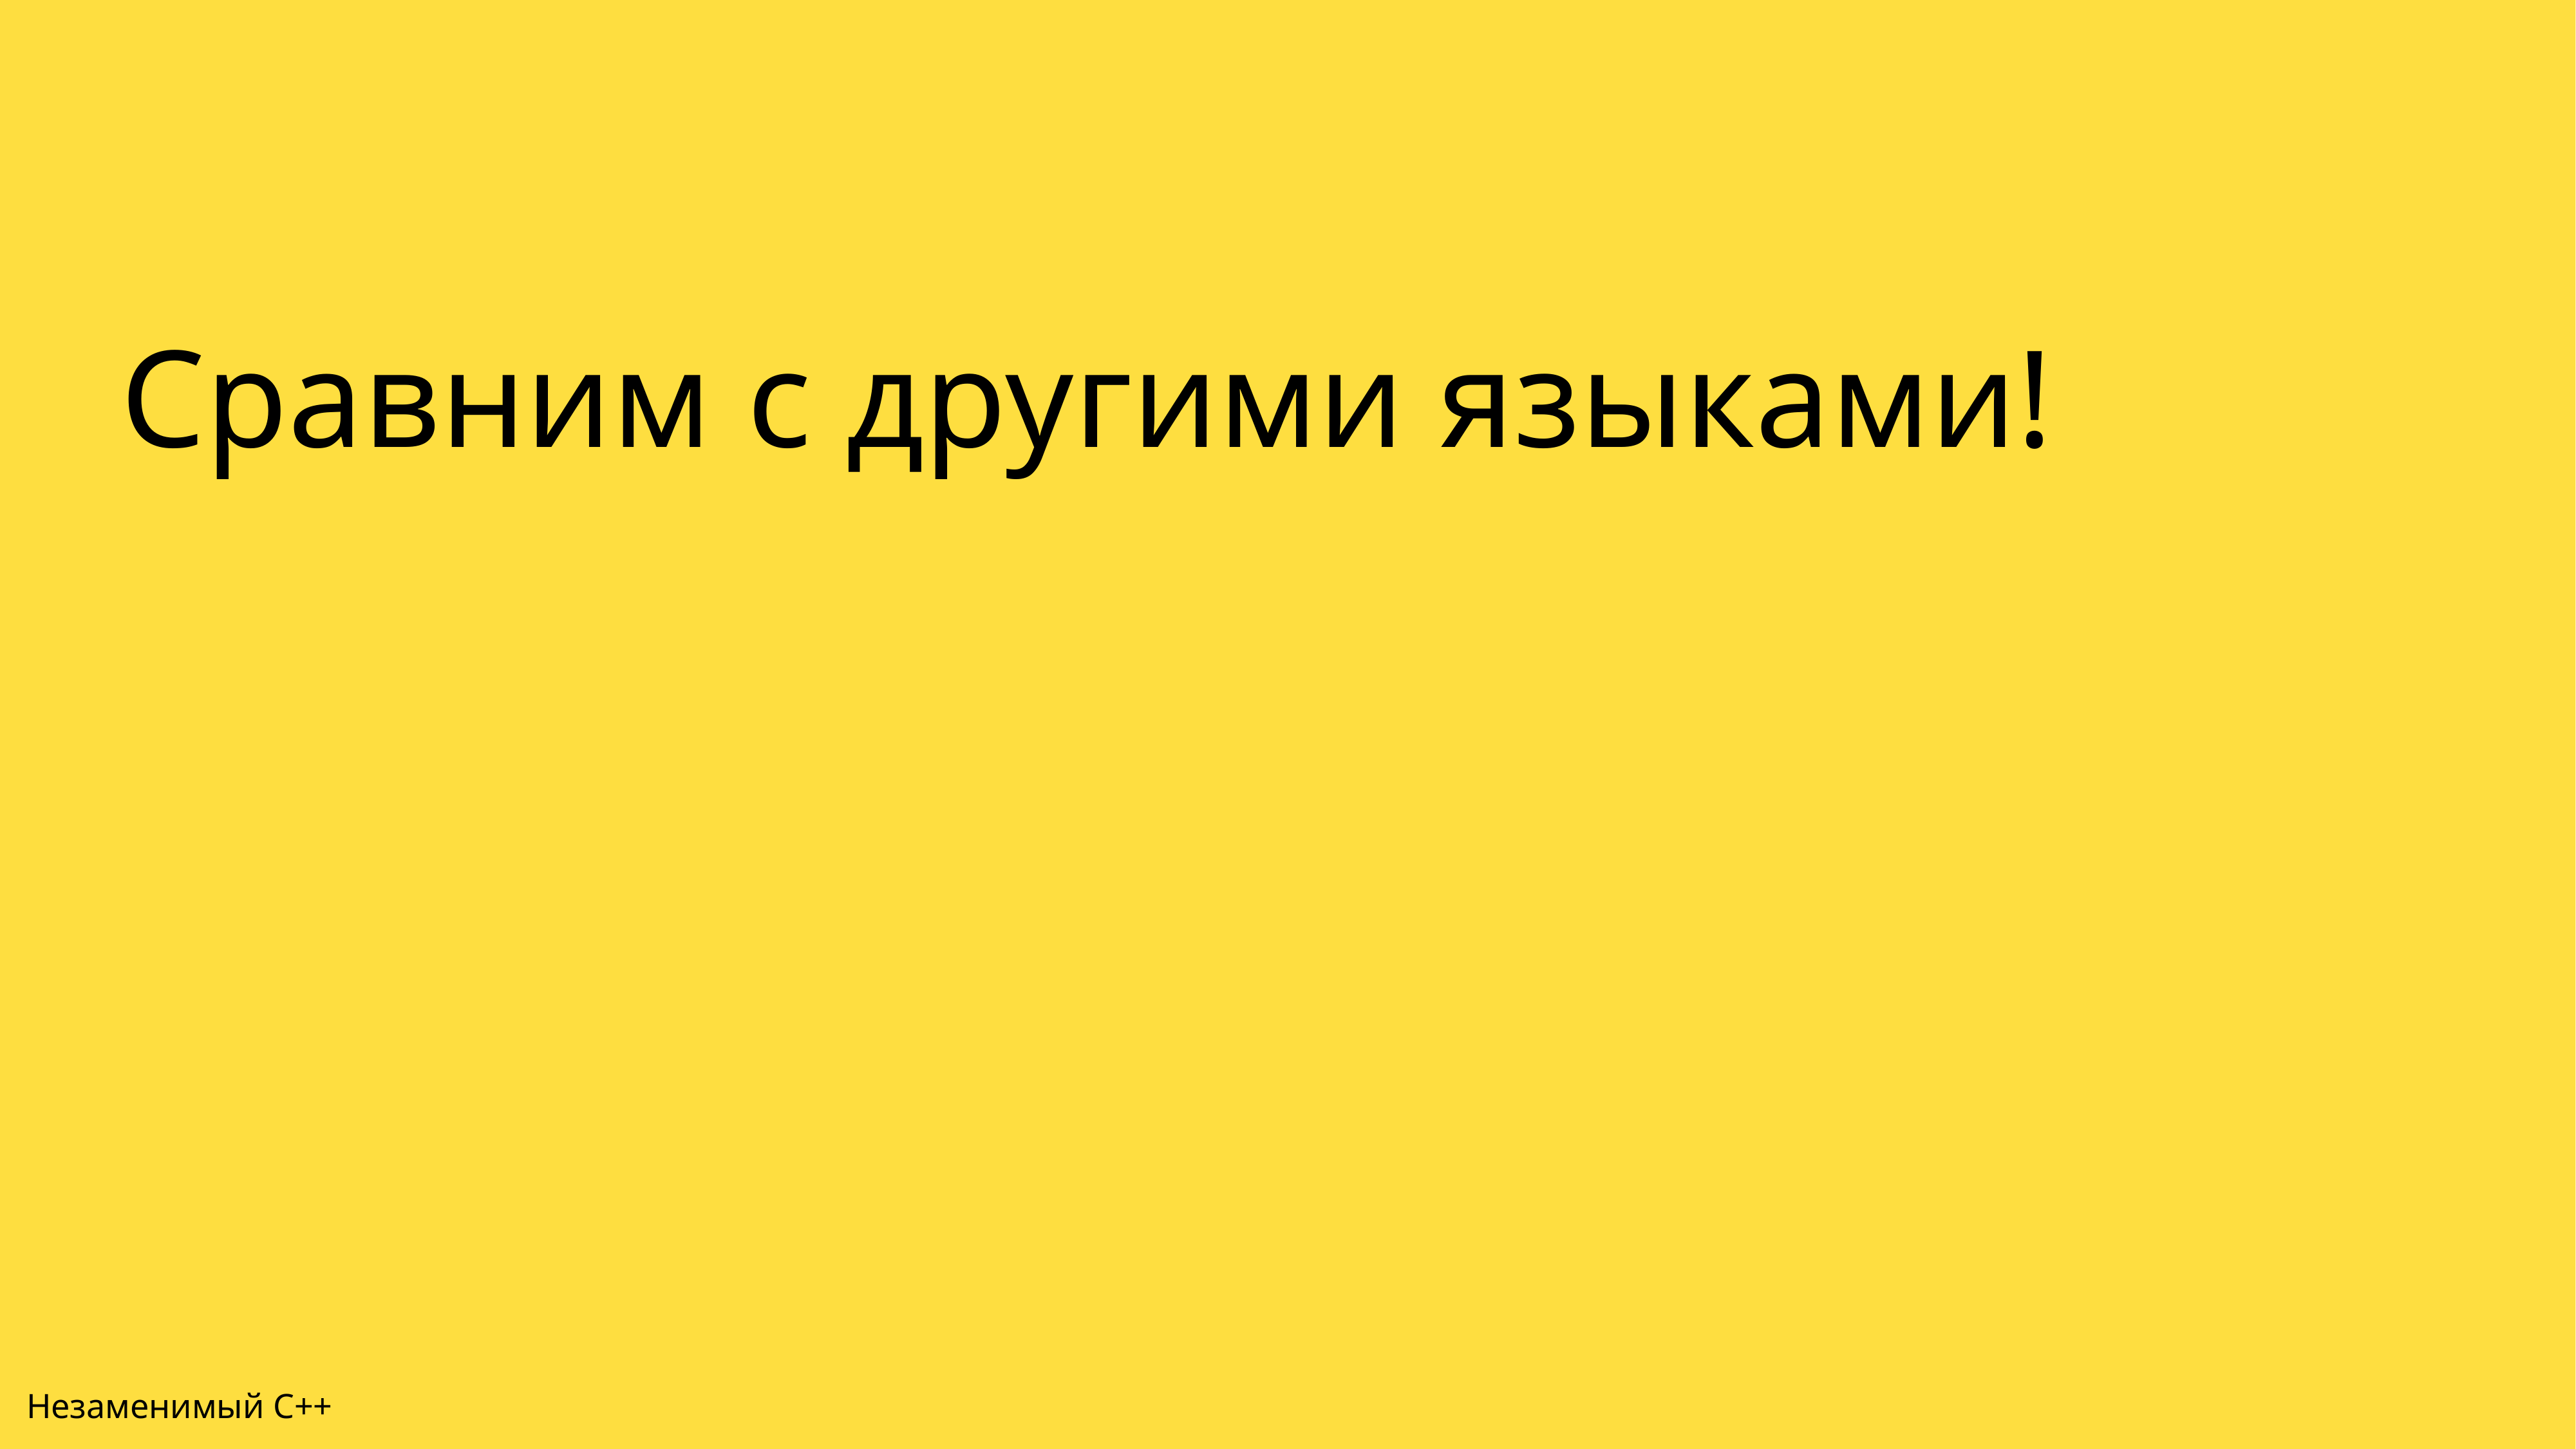

# Сравним с другими языками!
Незаменимый C++